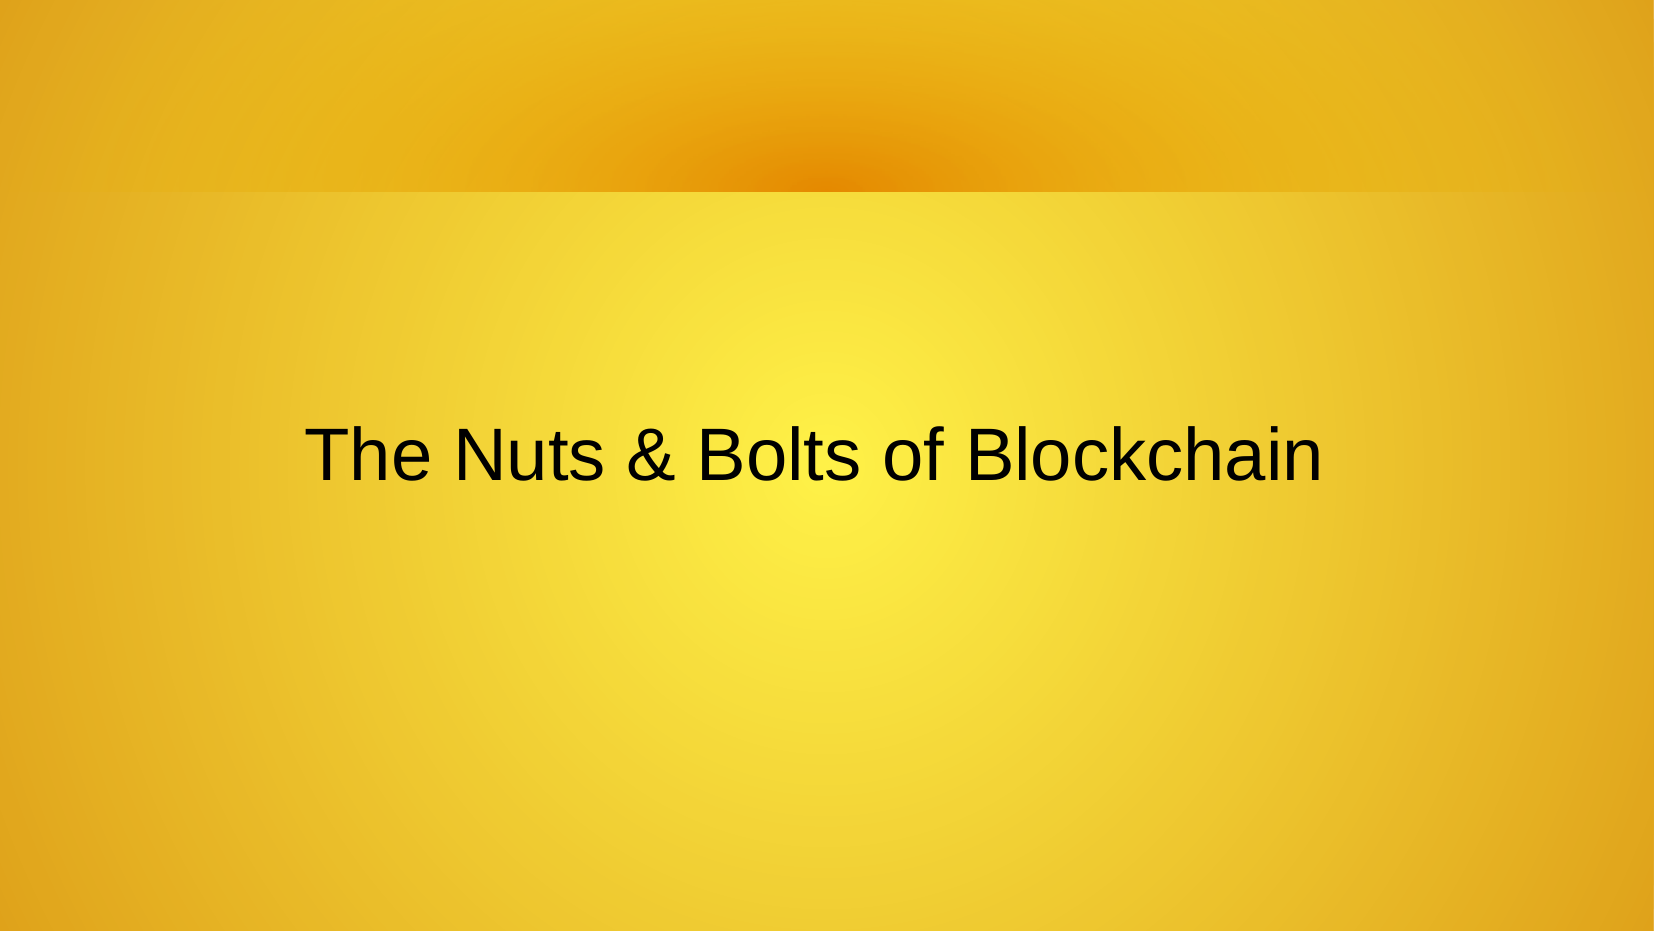

# The Nuts & Bolts of Blockchain